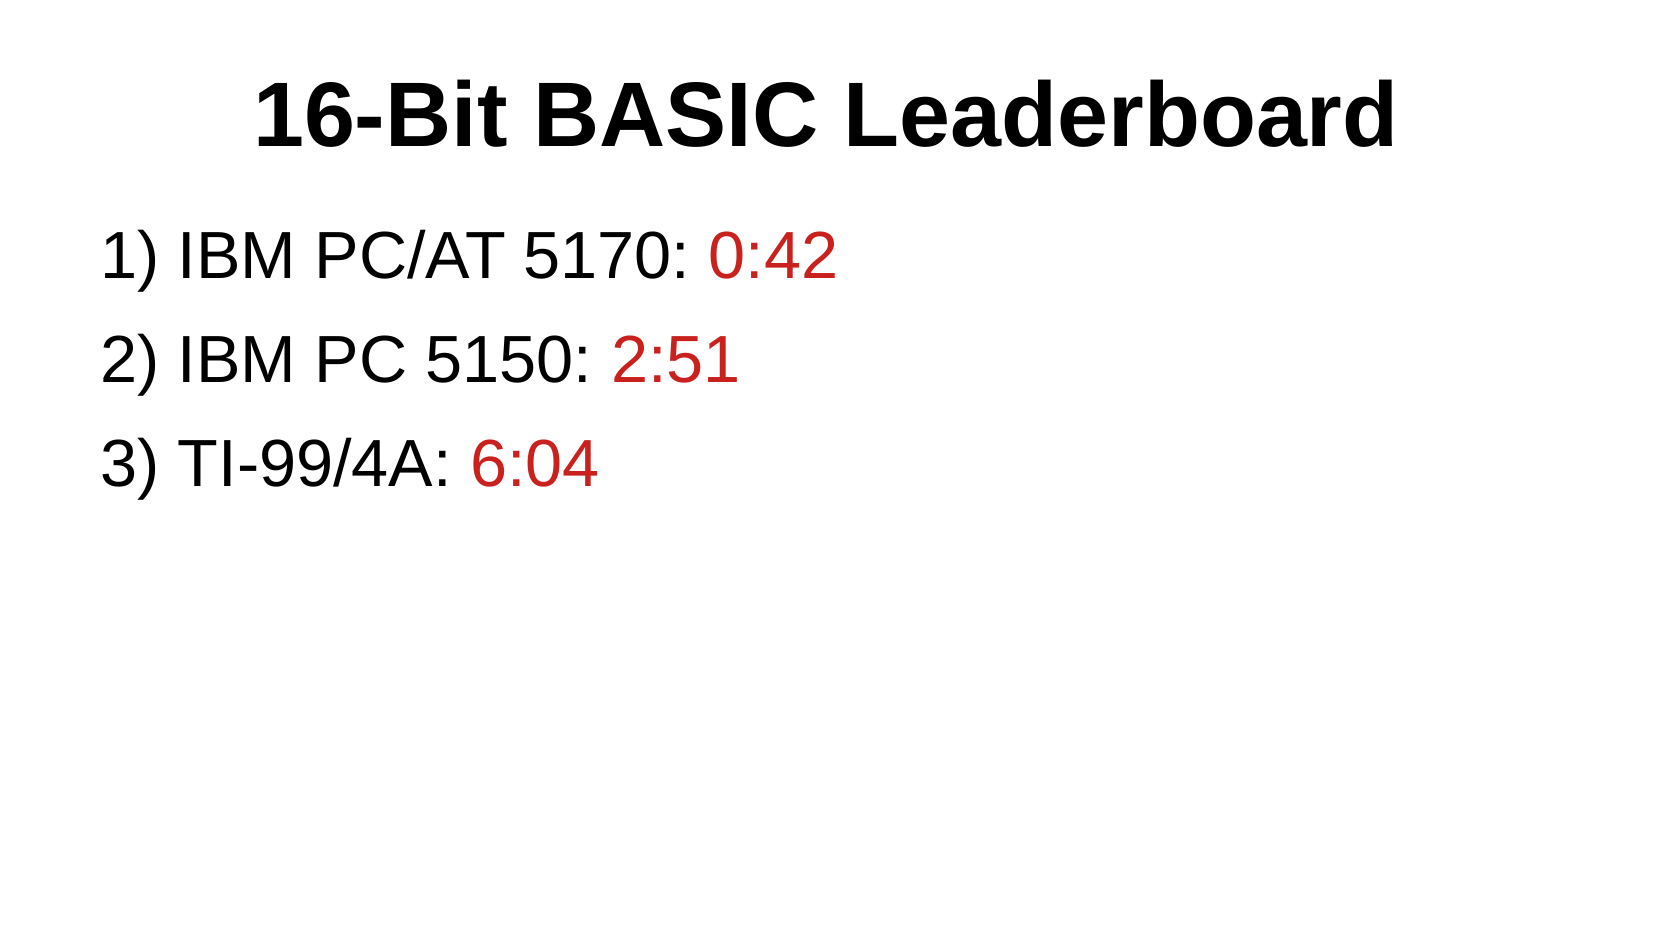

# 16-Bit BASIC Leaderboard
 IBM PC/AT 5170: 0:42
 IBM PC 5150: 2:51
 TI-99/4A: 6:04